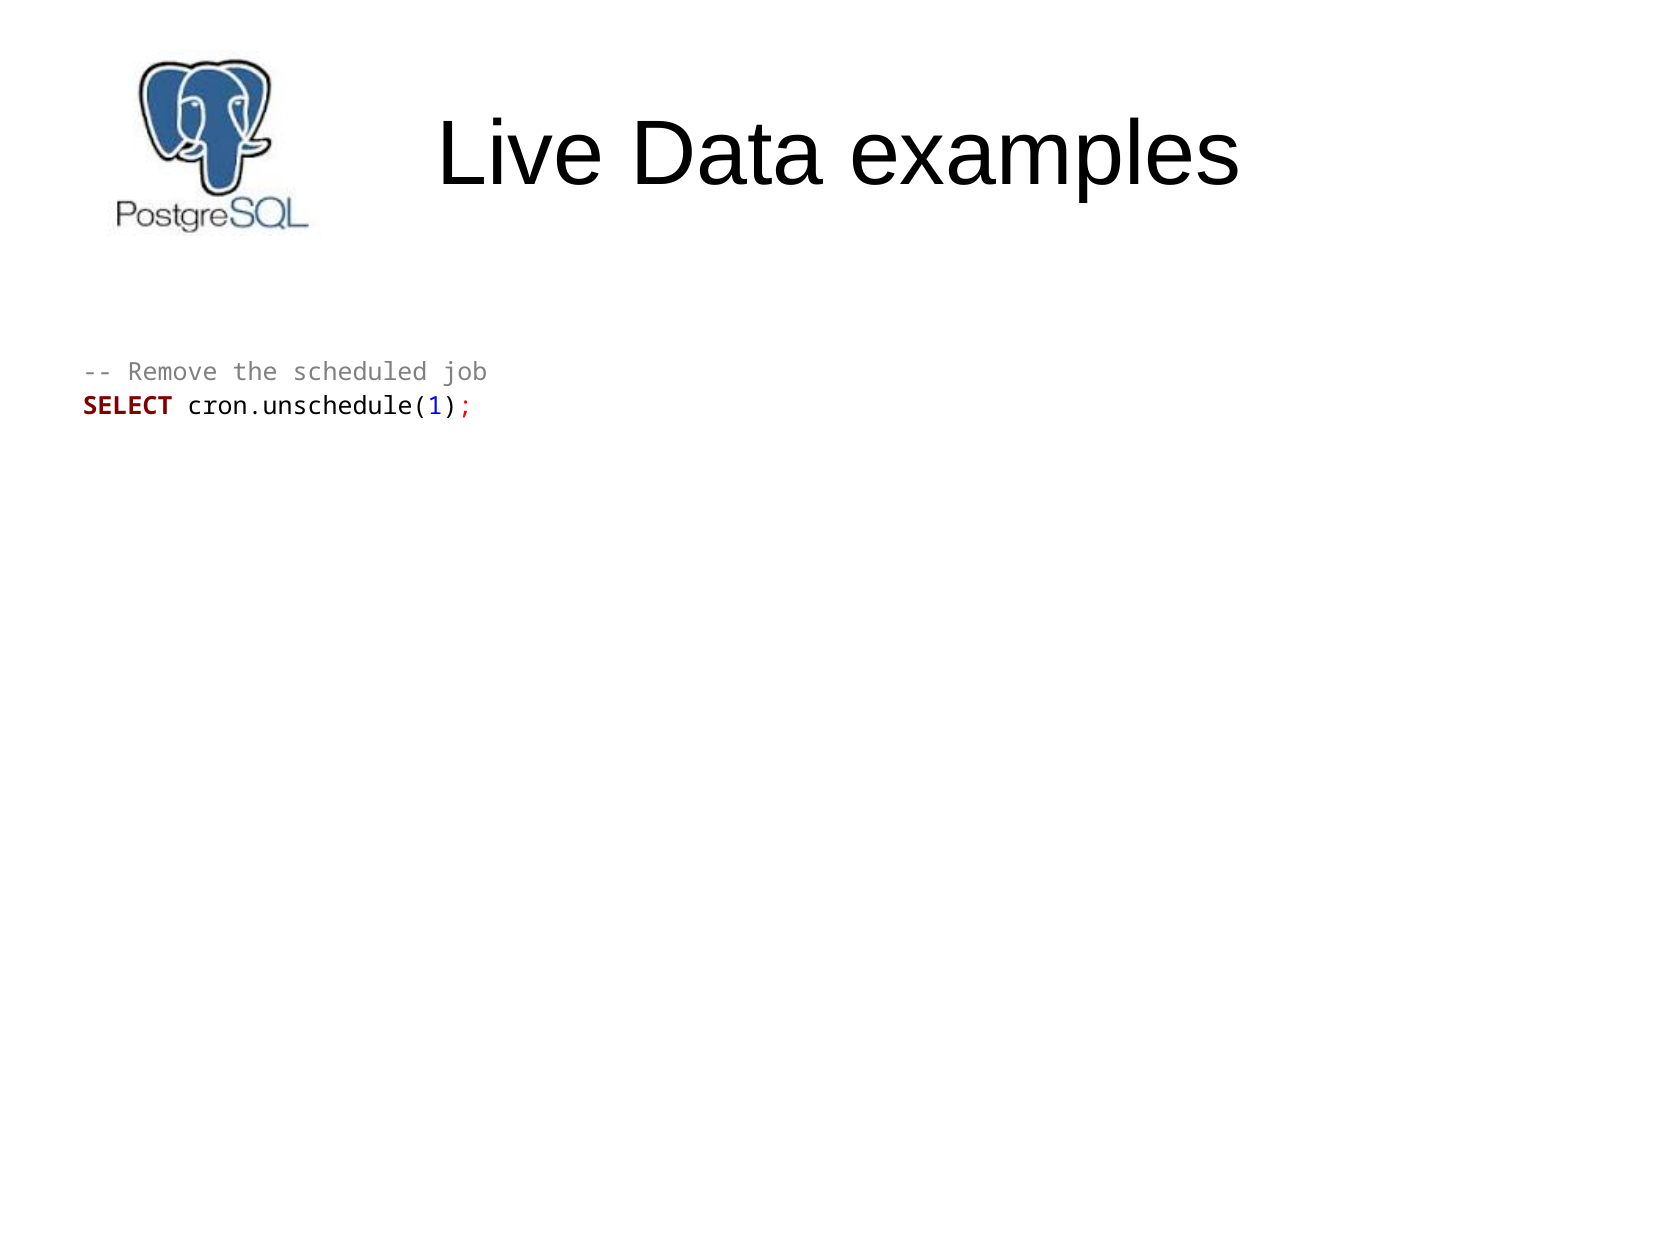

# Live Data examples
-- Remove the scheduled job
SELECT cron.unschedule(1);